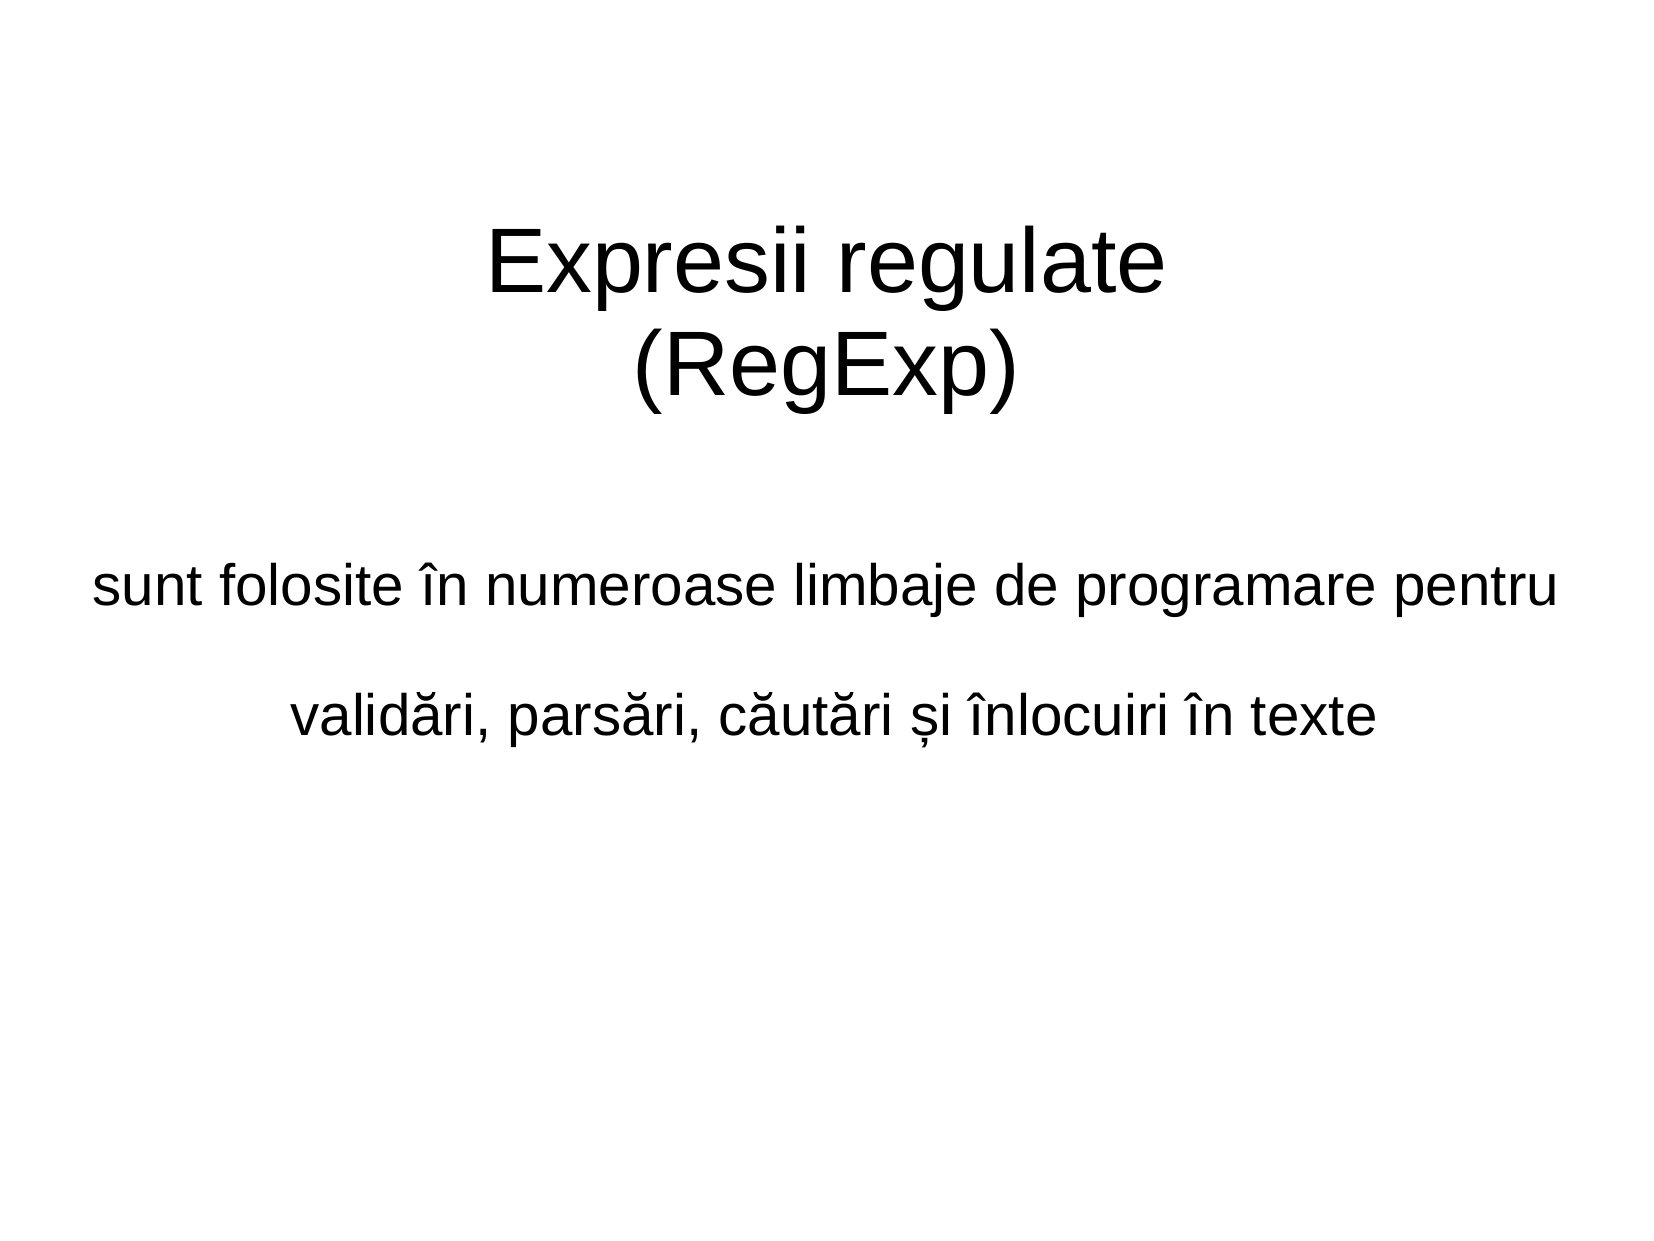

# Expresii regulate (RegExp)
sunt folosite în numeroase limbaje de programare pentru
 validări, parsări, căutări și înlocuiri în texte